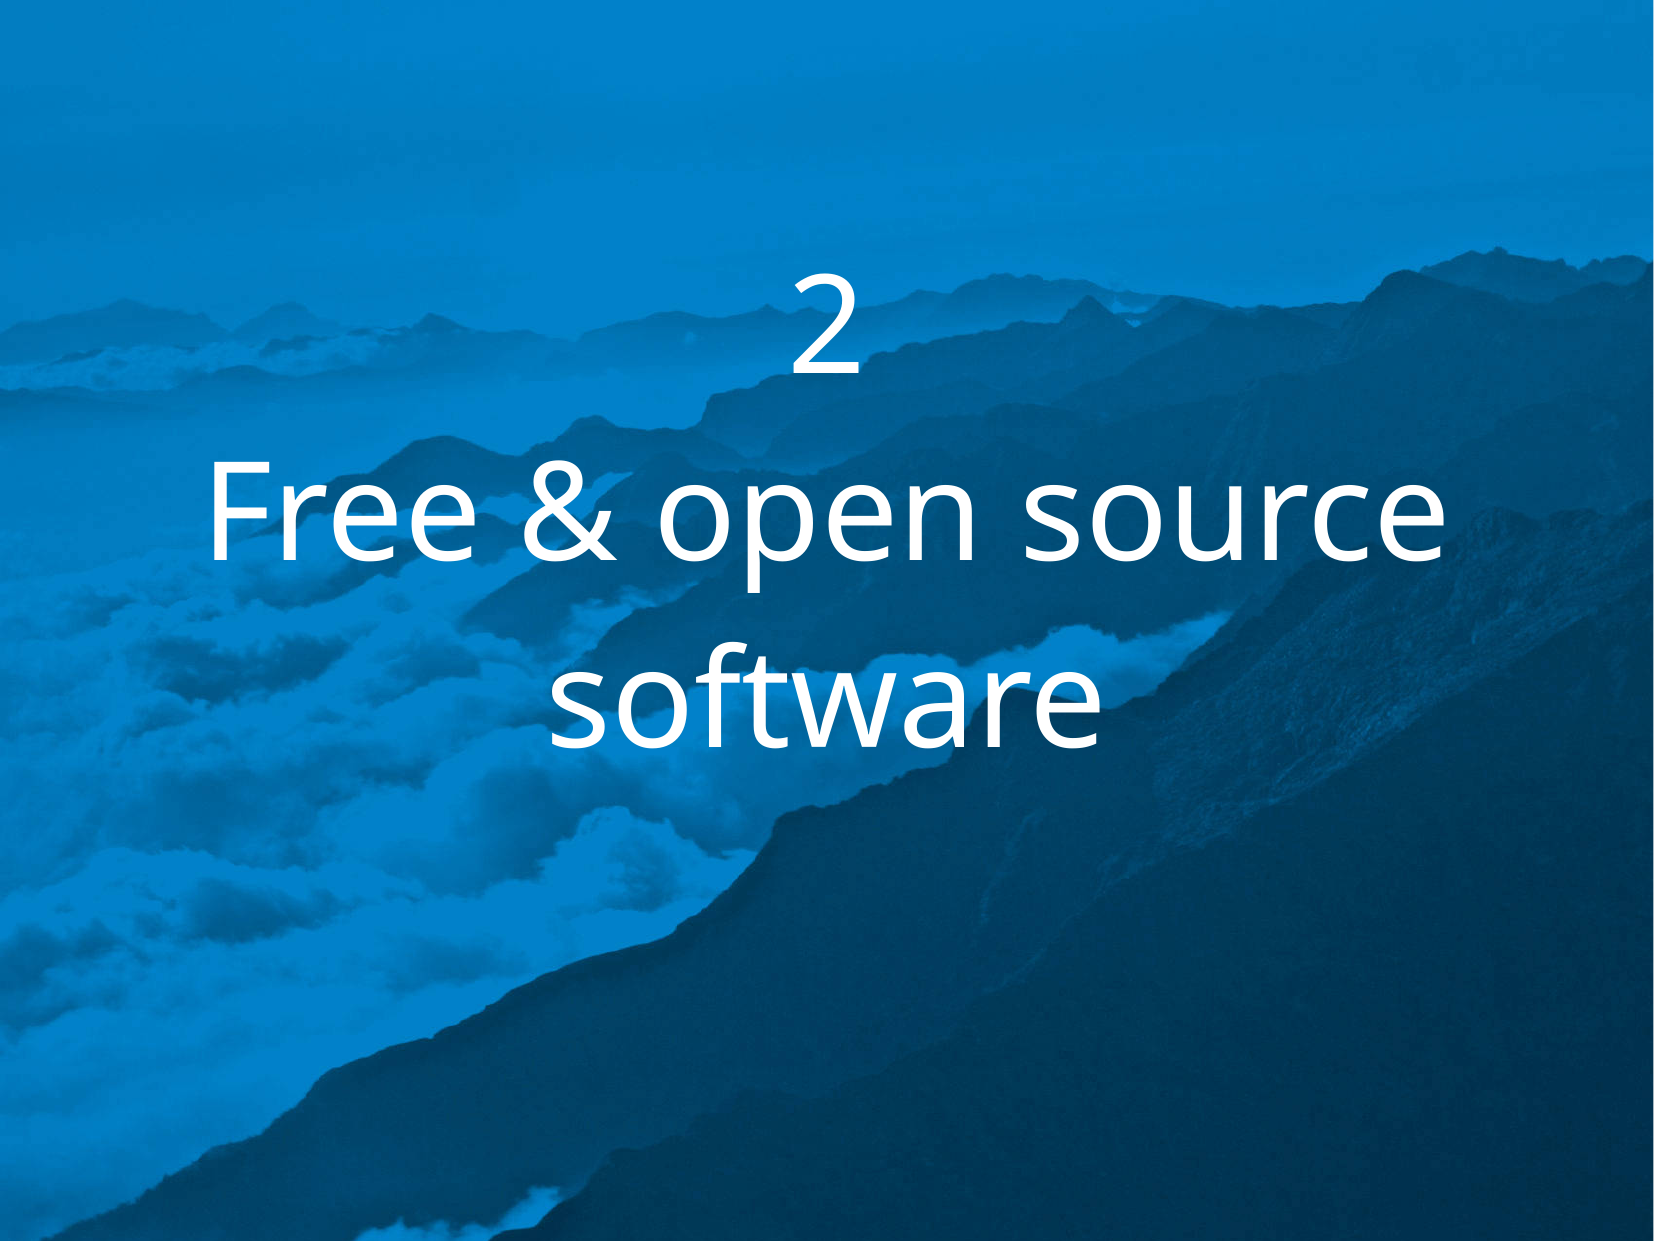

# 2 Free & open source software